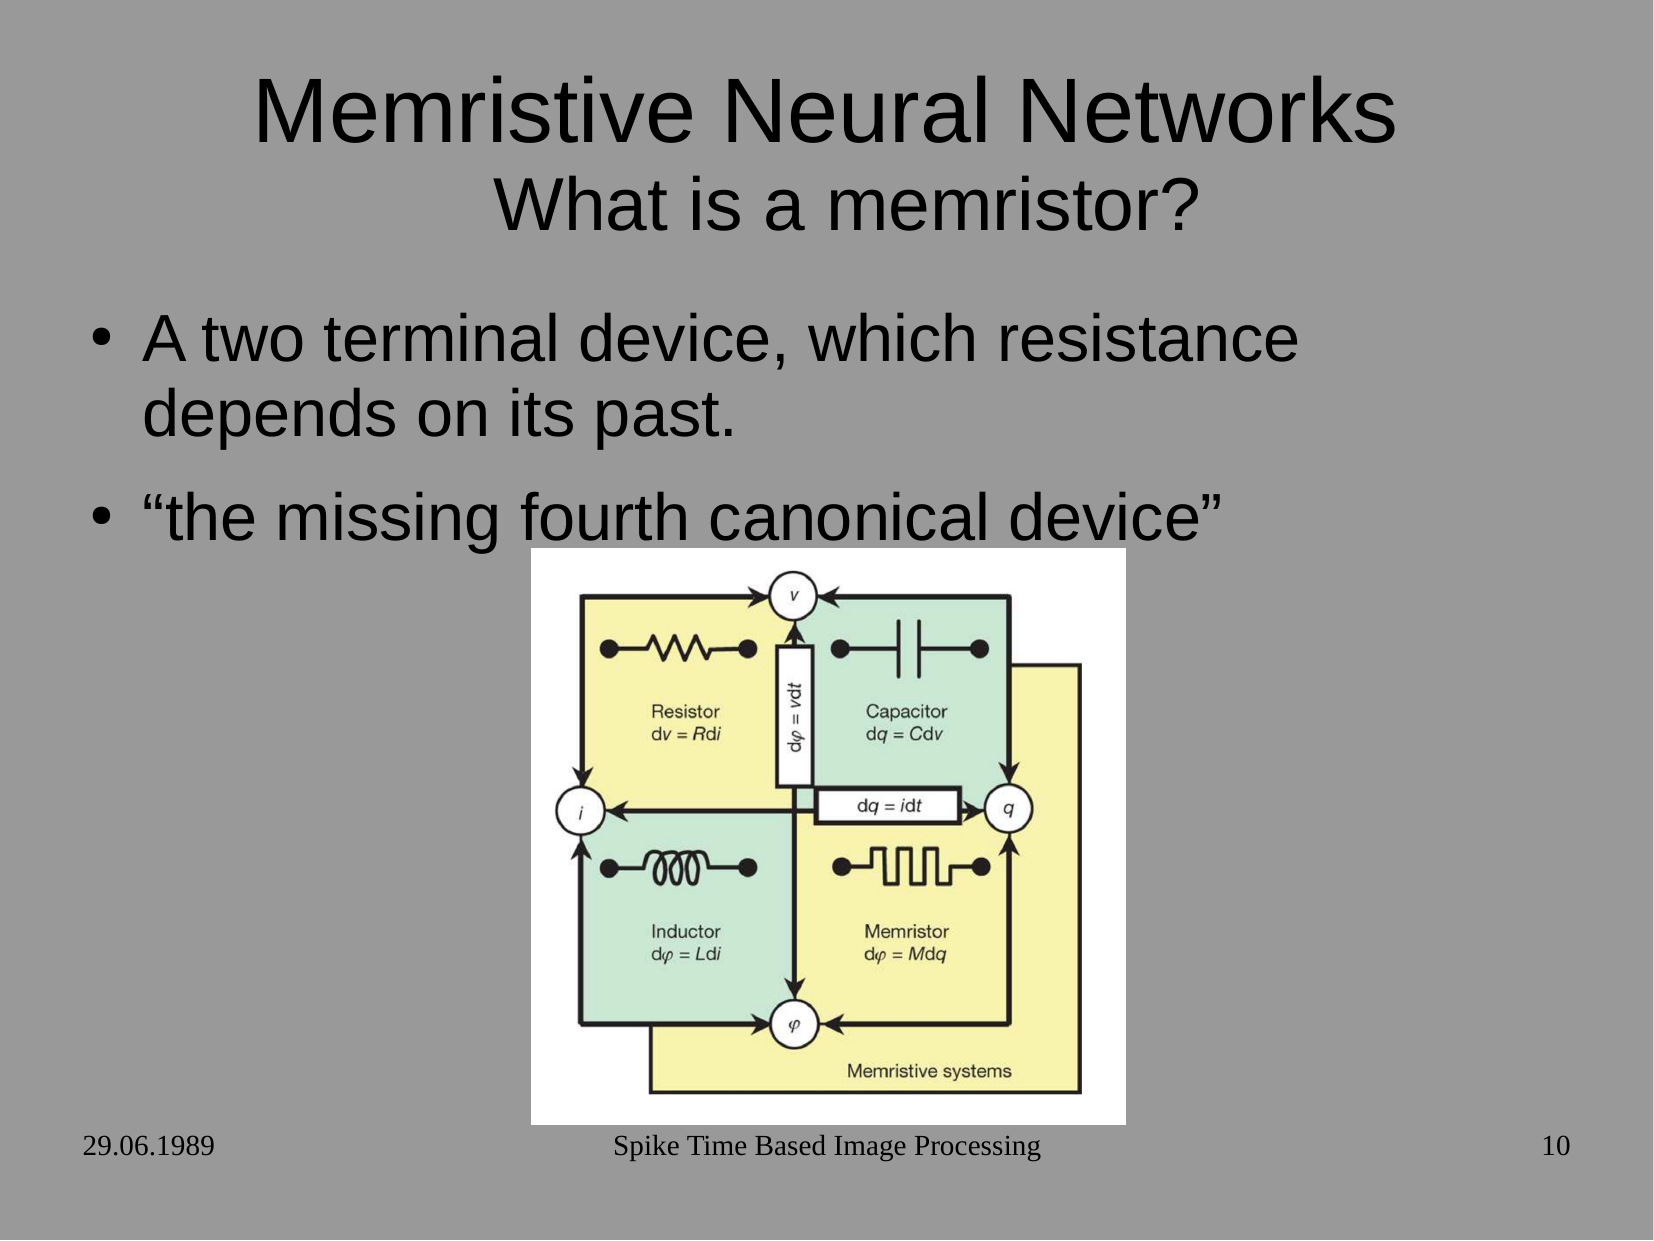

# Memristive Neural Networks What is a memristor?
A two terminal device, which resistance depends on its past.
“the missing fourth canonical device”
29.06.1989
Spike Time Based Image Processing
10